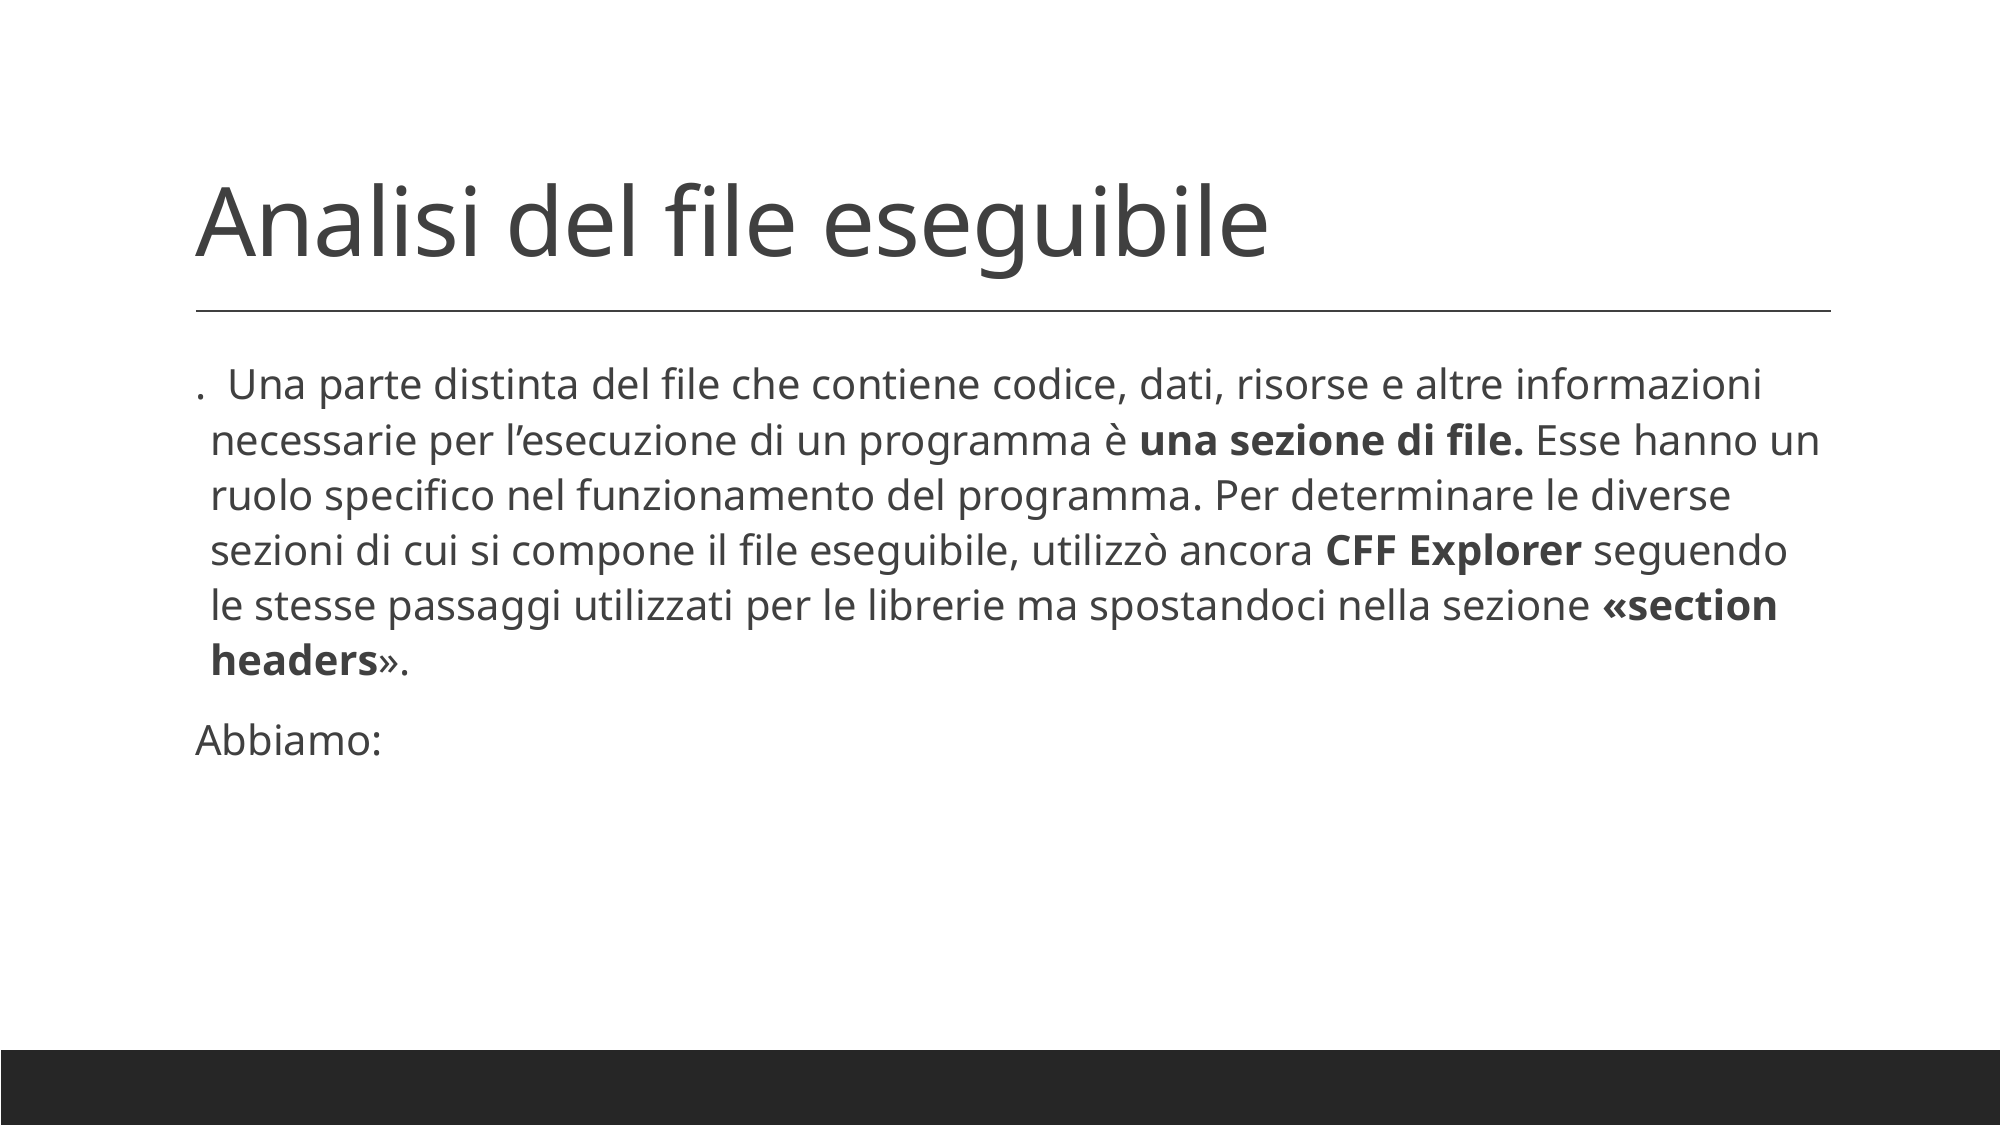

# Analisi del file eseguibile
. Una parte distinta del file che contiene codice, dati, risorse e altre informazioni necessarie per l’esecuzione di un programma è una sezione di file. Esse hanno un ruolo specifico nel funzionamento del programma. Per determinare le diverse sezioni di cui si compone il file eseguibile, utilizzò ancora CFF Explorer seguendo le stesse passaggi utilizzati per le librerie ma spostandoci nella sezione «section headers».
Abbiamo: